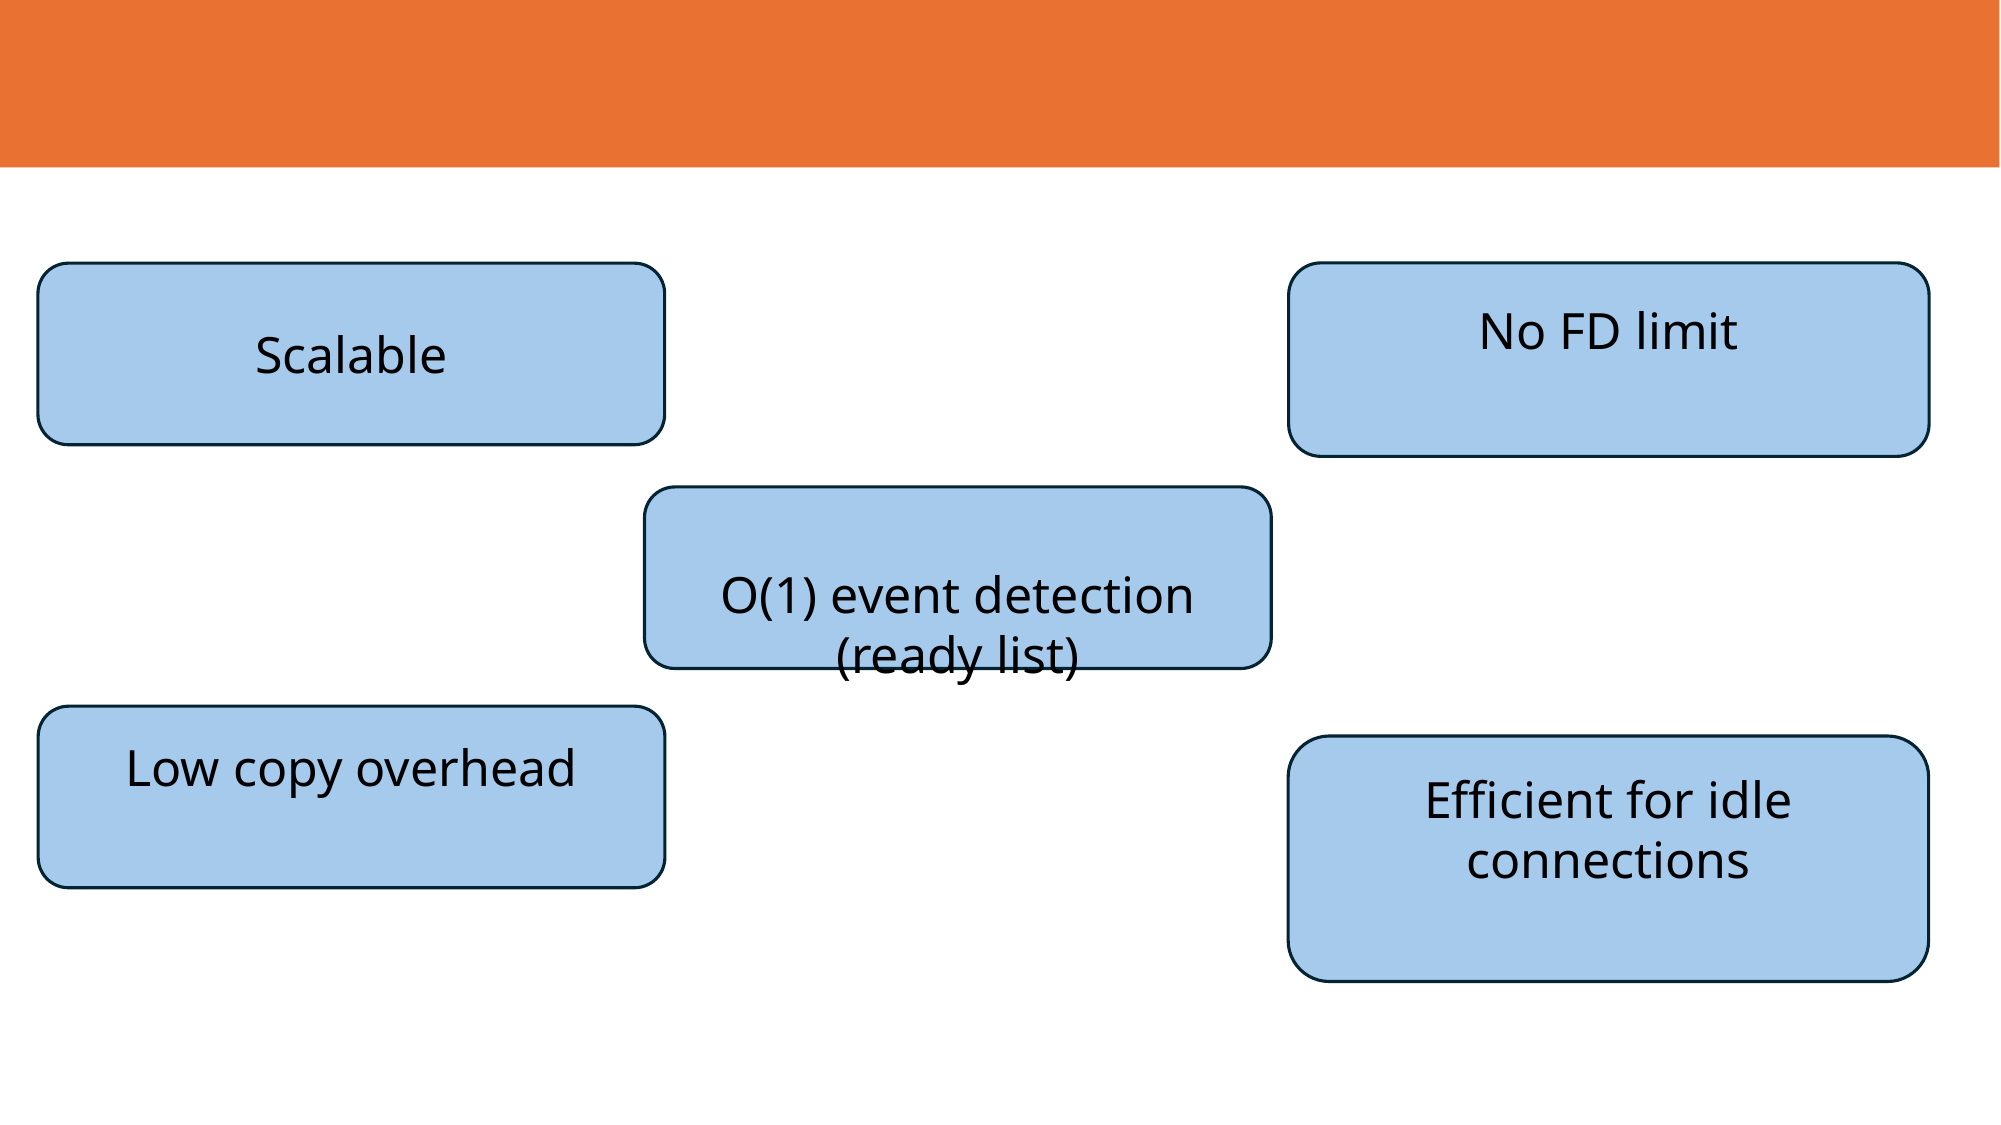

# epoll()
No FD limit
Scalable
O(1) event detection (ready list)
Low copy overhead
Efficient for idle connections